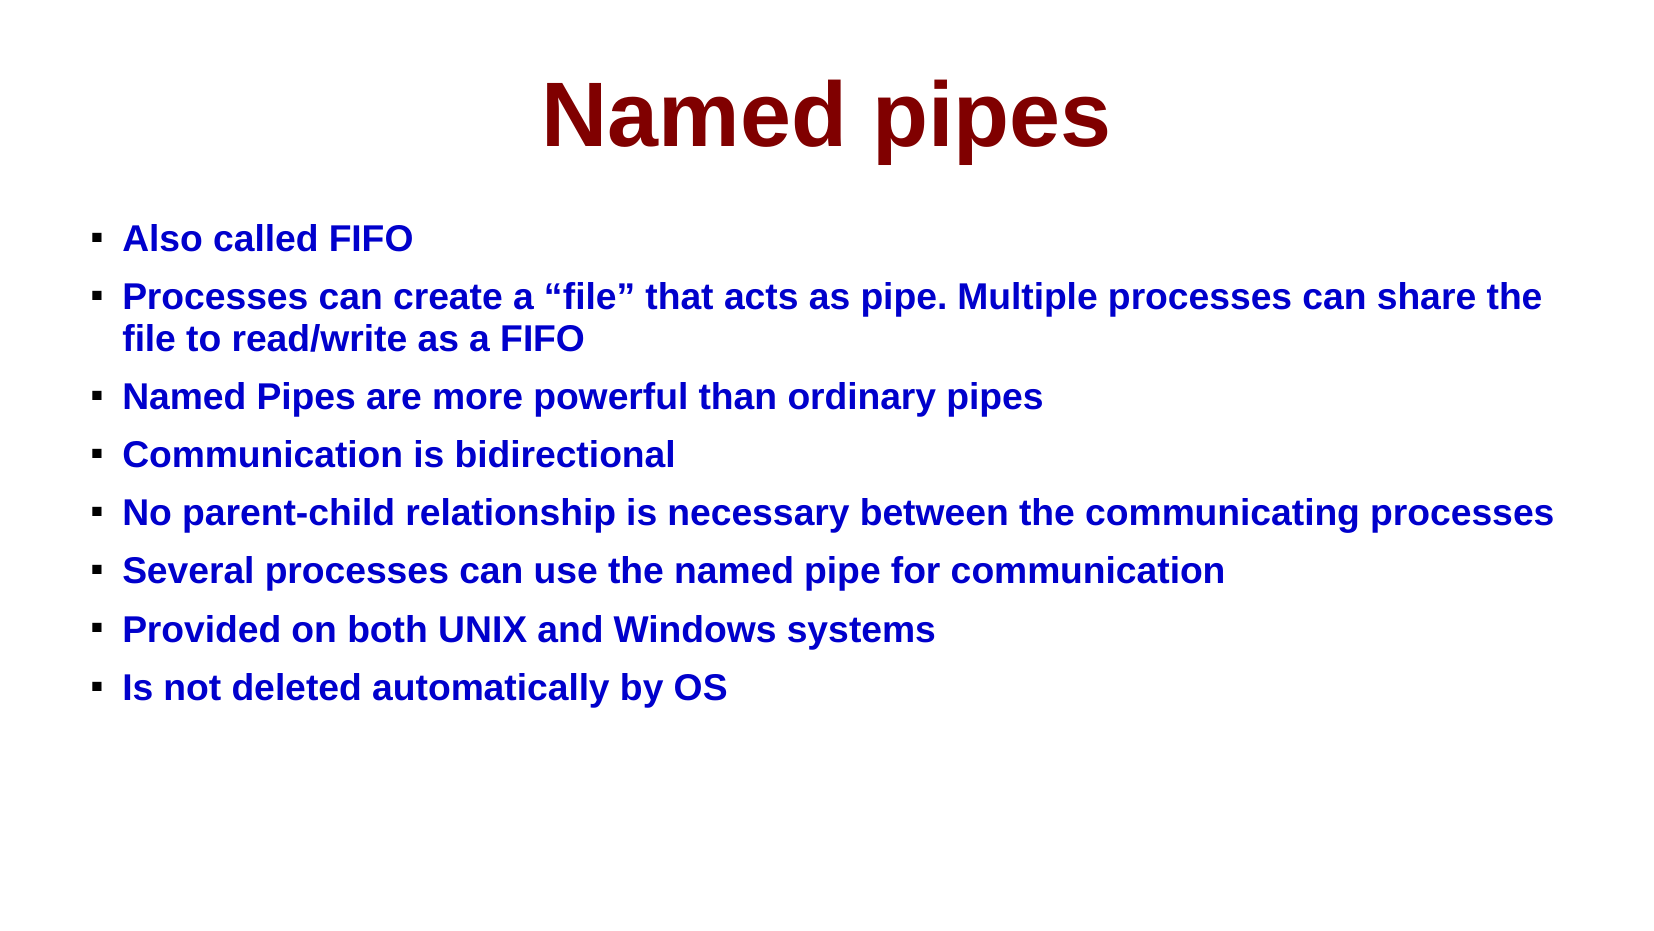

# Named pipes
Also called FIFO
Processes can create a “file” that acts as pipe. Multiple processes can share the file to read/write as a FIFO
Named Pipes are more powerful than ordinary pipes
Communication is bidirectional
No parent-child relationship is necessary between the communicating processes
Several processes can use the named pipe for communication
Provided on both UNIX and Windows systems
Is not deleted automatically by OS